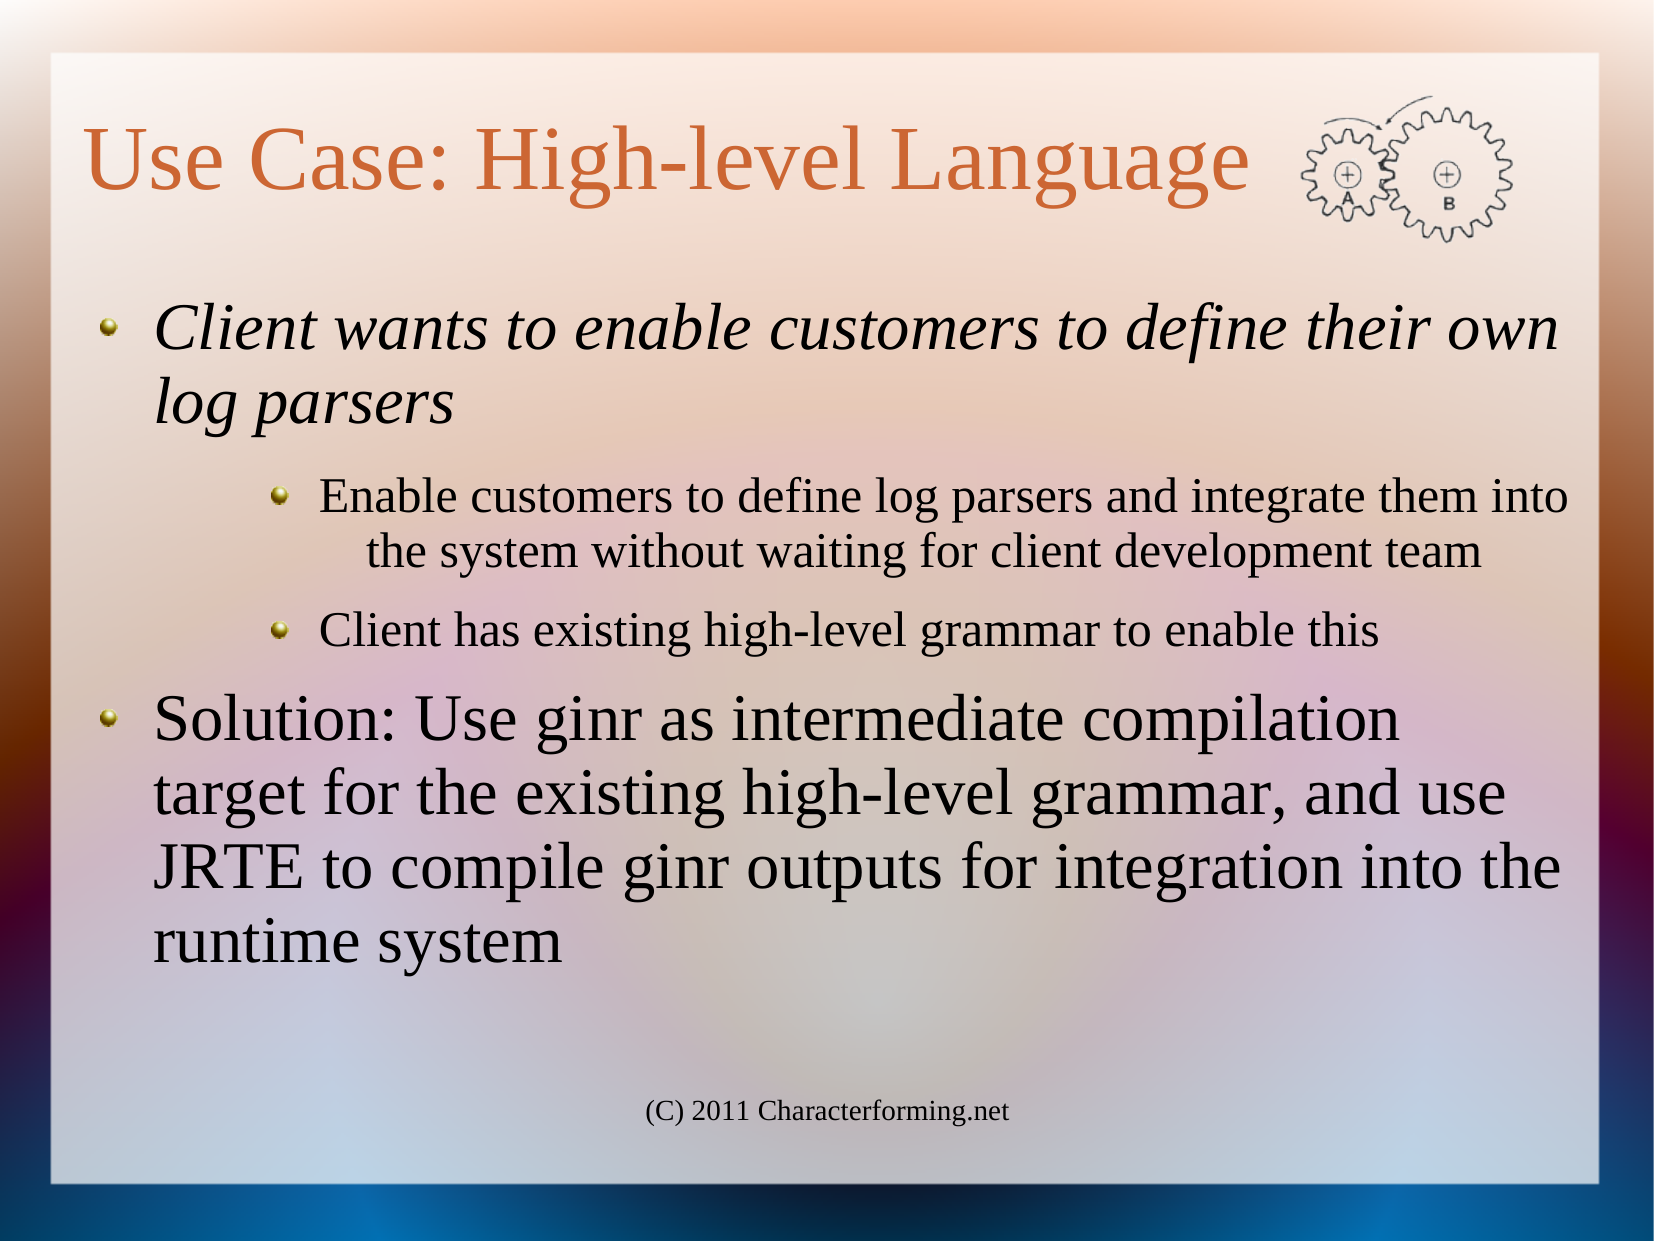

# Use Case: High-level Language
Client wants to enable customers to define their own log parsers
Enable customers to define log parsers and integrate them into the system without waiting for client development team
Client has existing high-level grammar to enable this
Solution: Use ginr as intermediate compilation target for the existing high-level grammar, and use JRTE to compile ginr outputs for integration into the runtime system
(C) 2011 Characterforming.net